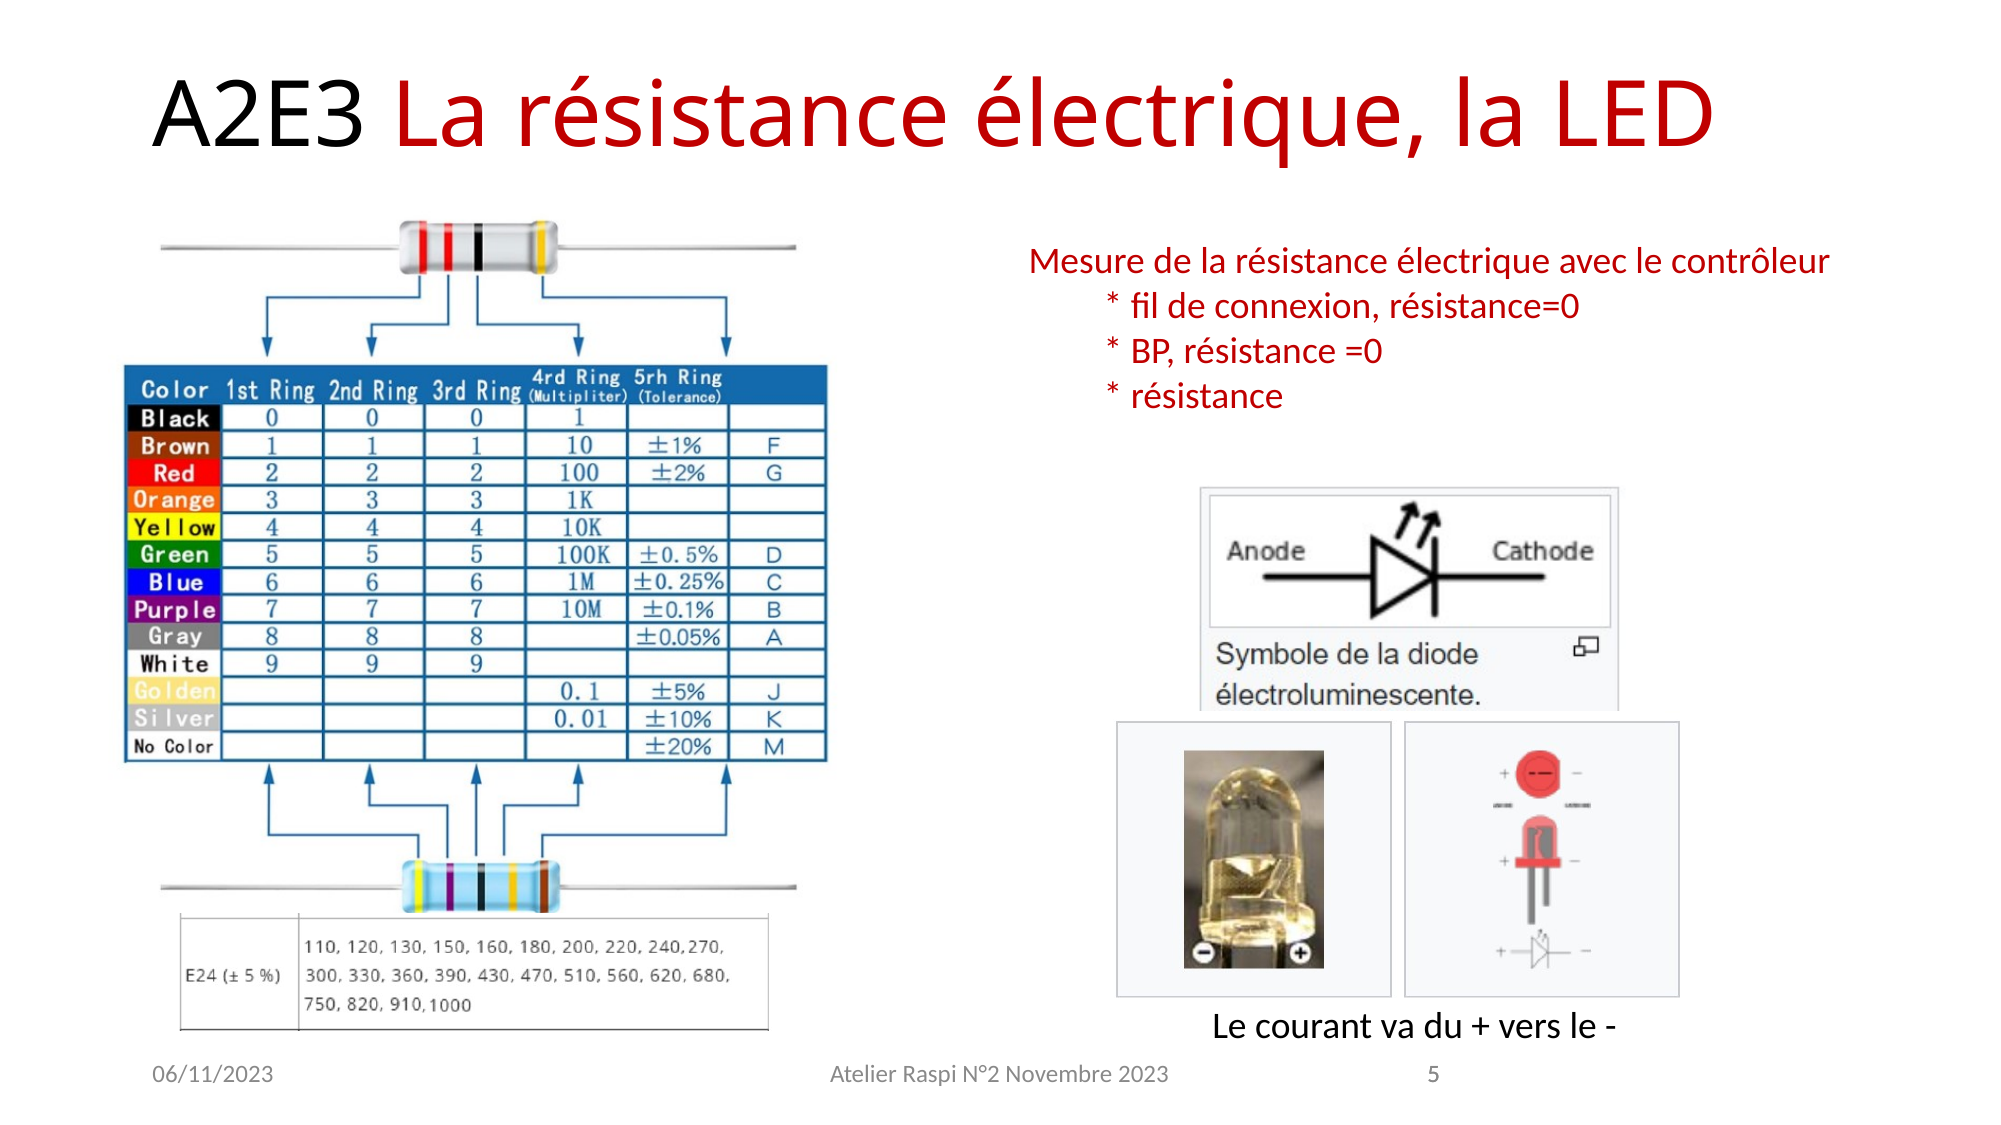

A2E3 La résistance électrique, la LED
Mesure de la résistance électrique avec le contrôleur
	* fil de connexion, résistance=0
	* BP, résistance =0
	* résistance
Le courant va du + vers le -
06/11/2023
Atelier Raspi N°2 Novembre 2023
2
2